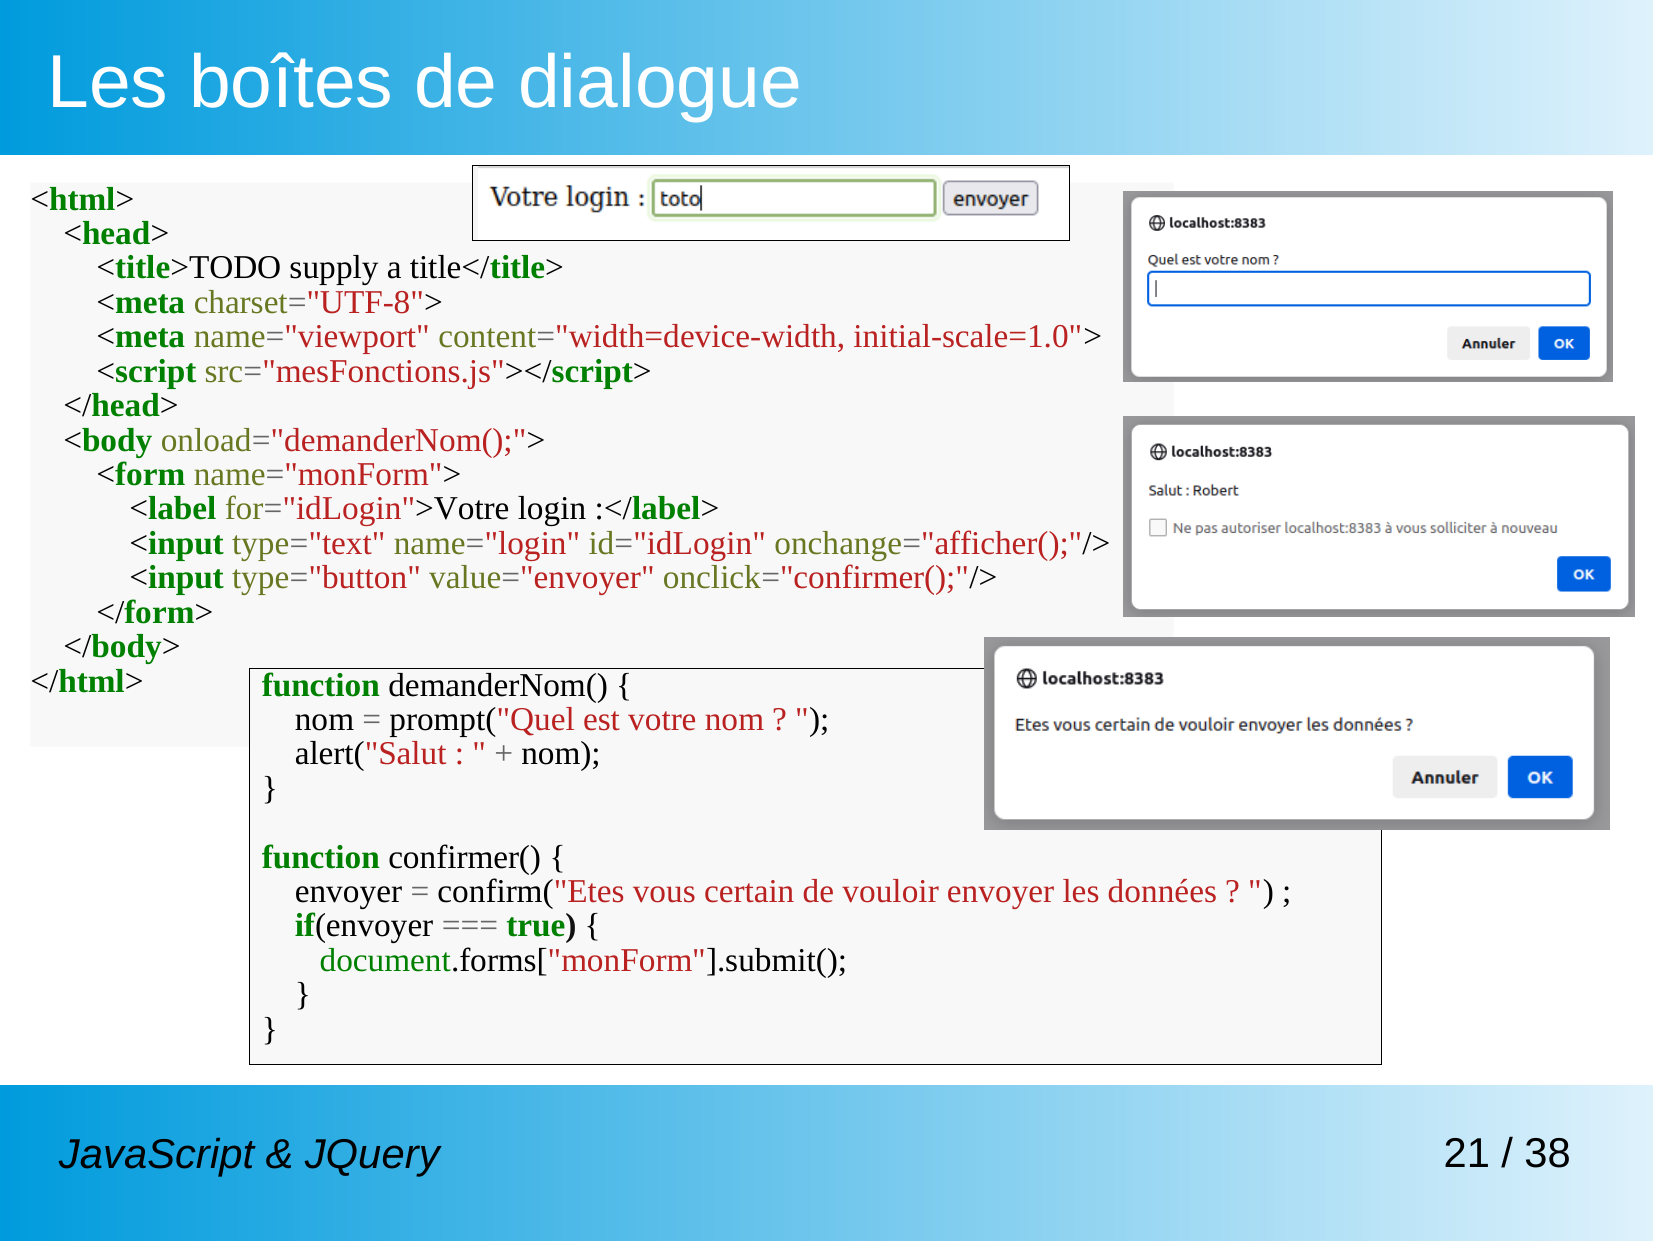

# Les boîtes de dialogue
<html>
 <head>
 <title>TODO supply a title</title>
 <meta charset="UTF-8">
 <meta name="viewport" content="width=device-width, initial-scale=1.0">
 <script src="mesFonctions.js"></script>
 </head>
 <body onload="demanderNom();">
 <form name="monForm">
 <label for="idLogin">Votre login :</label>
 <input type="text" name="login" id="idLogin" onchange="afficher();"/>
 <input type="button" value="envoyer" onclick="confirmer();"/>
 </form>
 </body>
</html>
function demanderNom() {
 nom = prompt("Quel est votre nom ? ");
 alert("Salut : " + nom);
}
function confirmer() {
 envoyer = confirm("Etes vous certain de vouloir envoyer les données ? ") ;
 if(envoyer === true) {
 document.forms["monForm"].submit();
 }
}